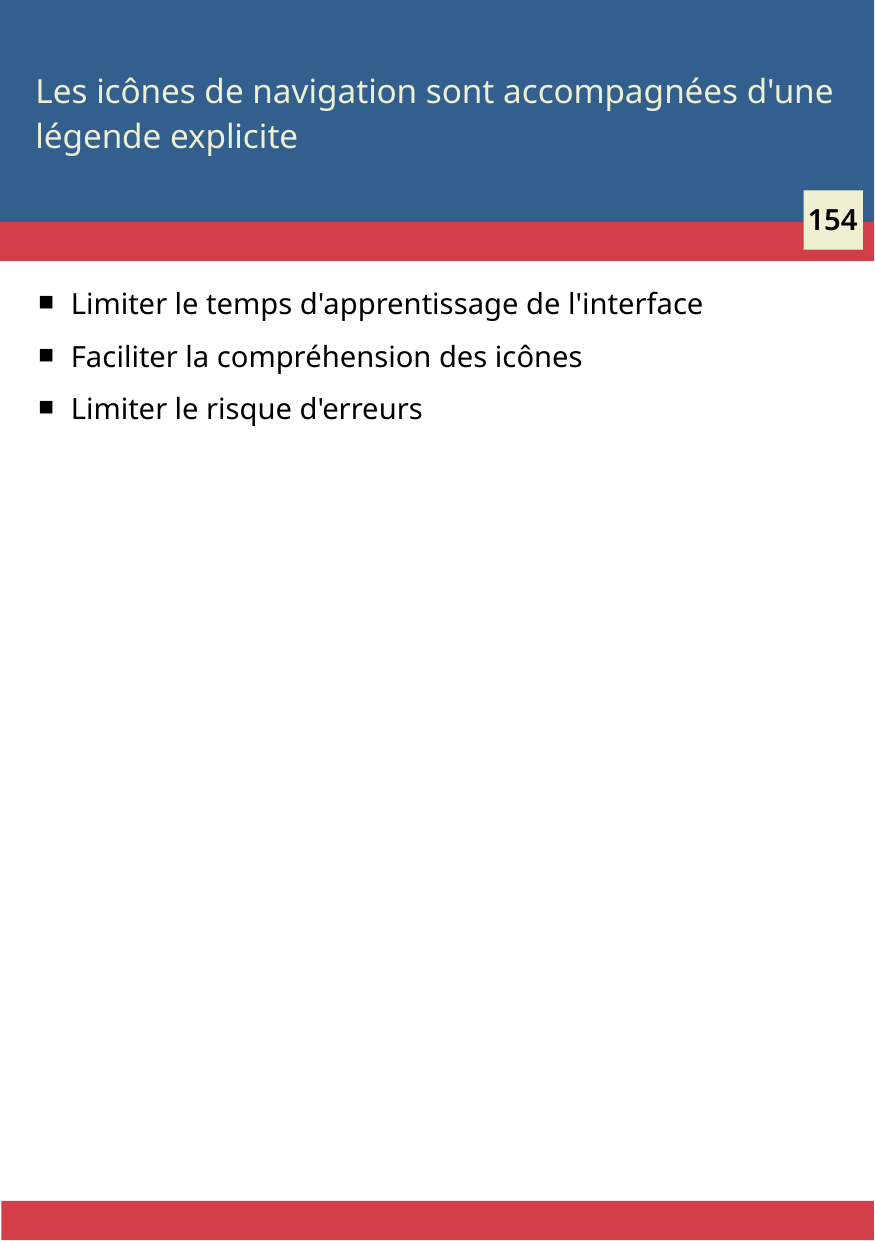

# Les icônes de navigation sont accompagnées d'une légende explicite
154
Limiter le temps d'apprentissage de l'interface
Faciliter la compréhension des icônes
Limiter le risque d'erreurs